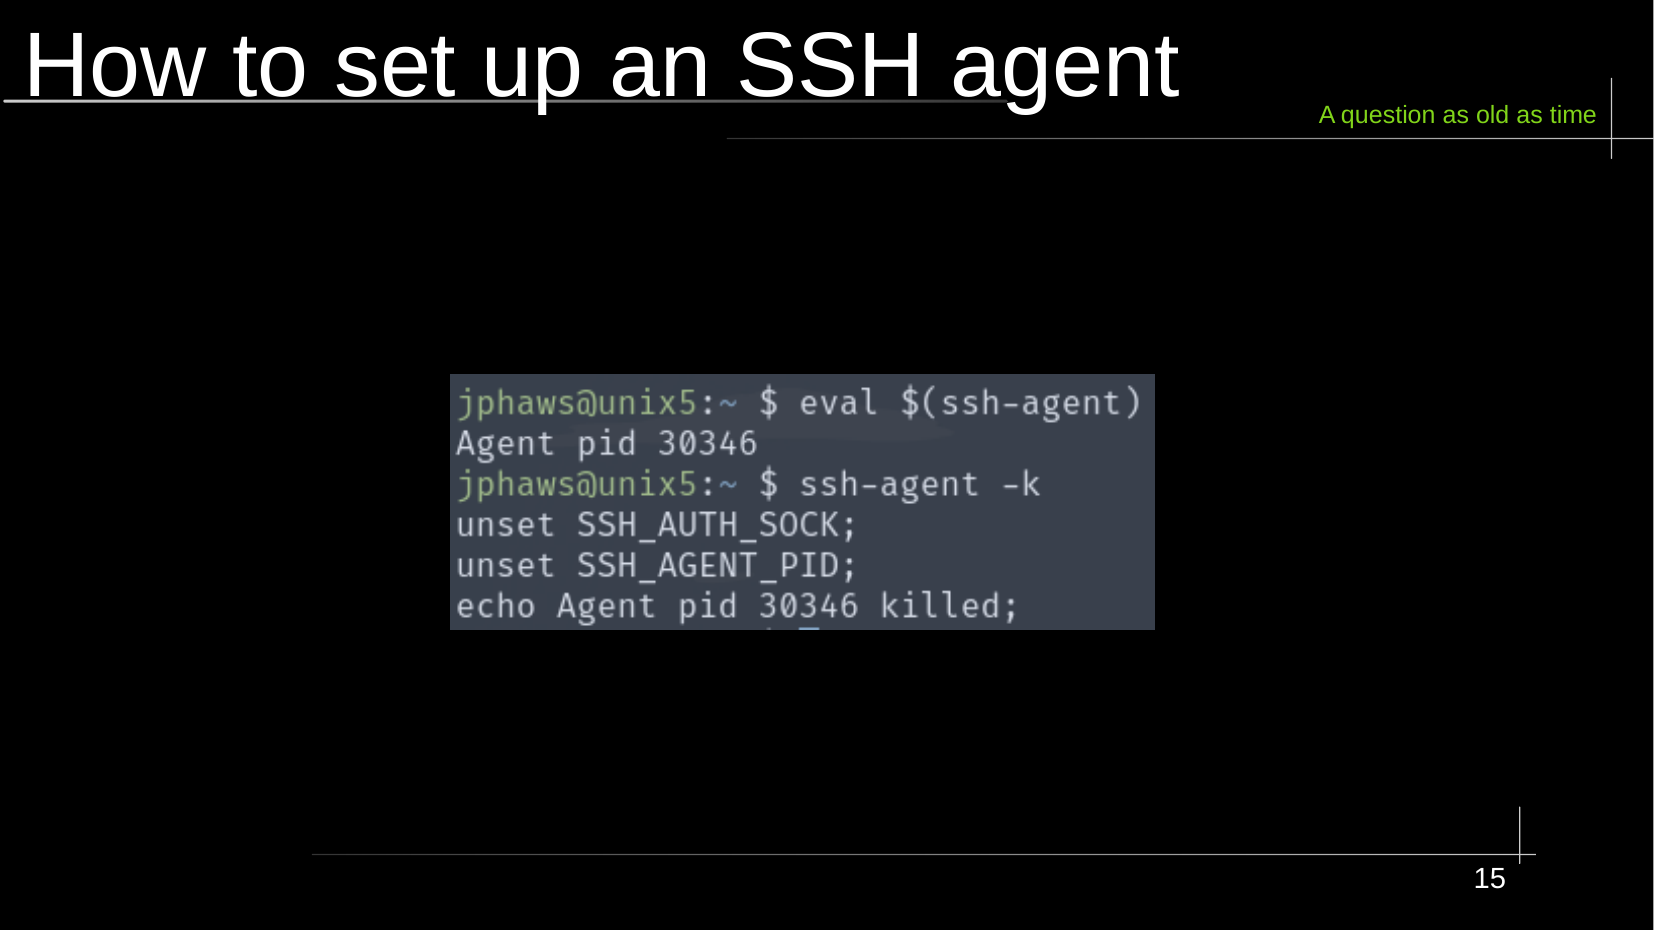

# How to set up an SSH agent
A question as old as time
15